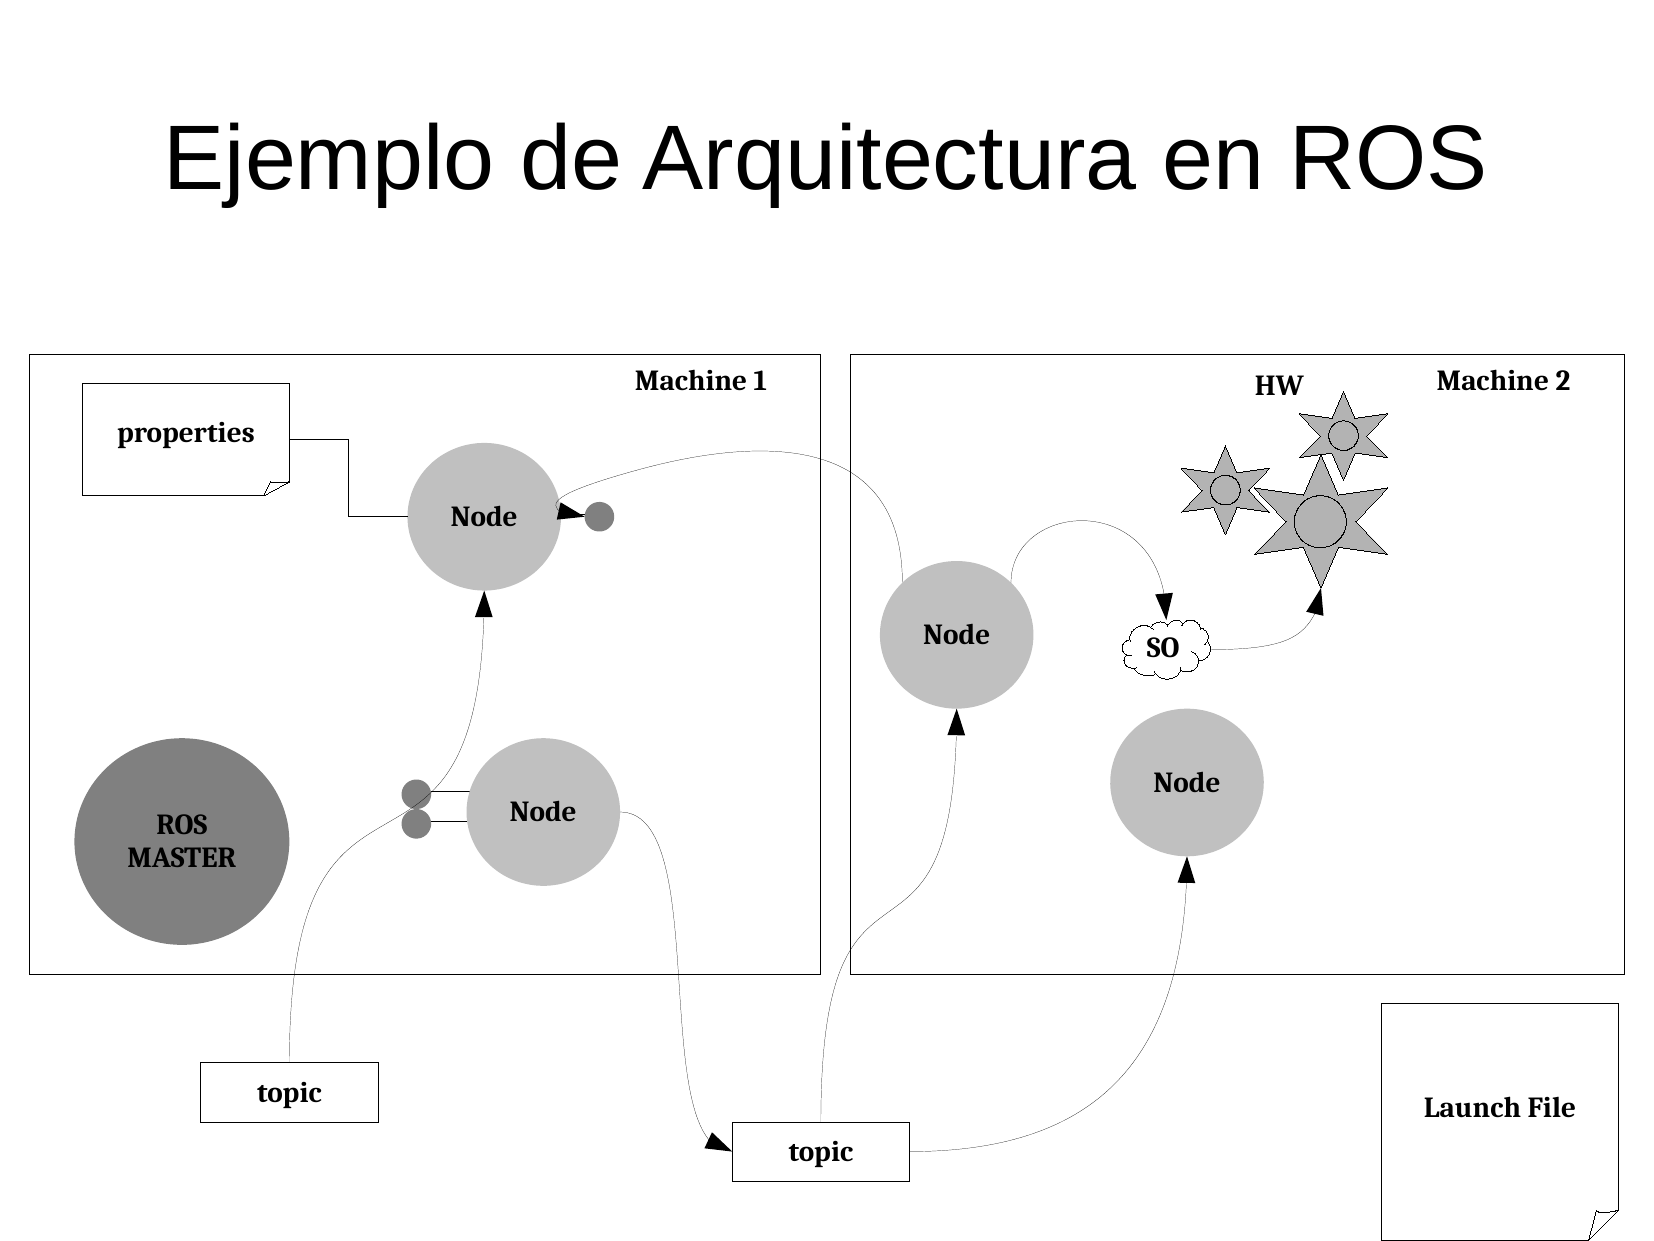

# Ejemplo de Arquitectura en ROS
Machine 1
Machine 2
HW
properties
Node
Node
SO
Node
ROS MASTER
Node
Launch File
topic
topic